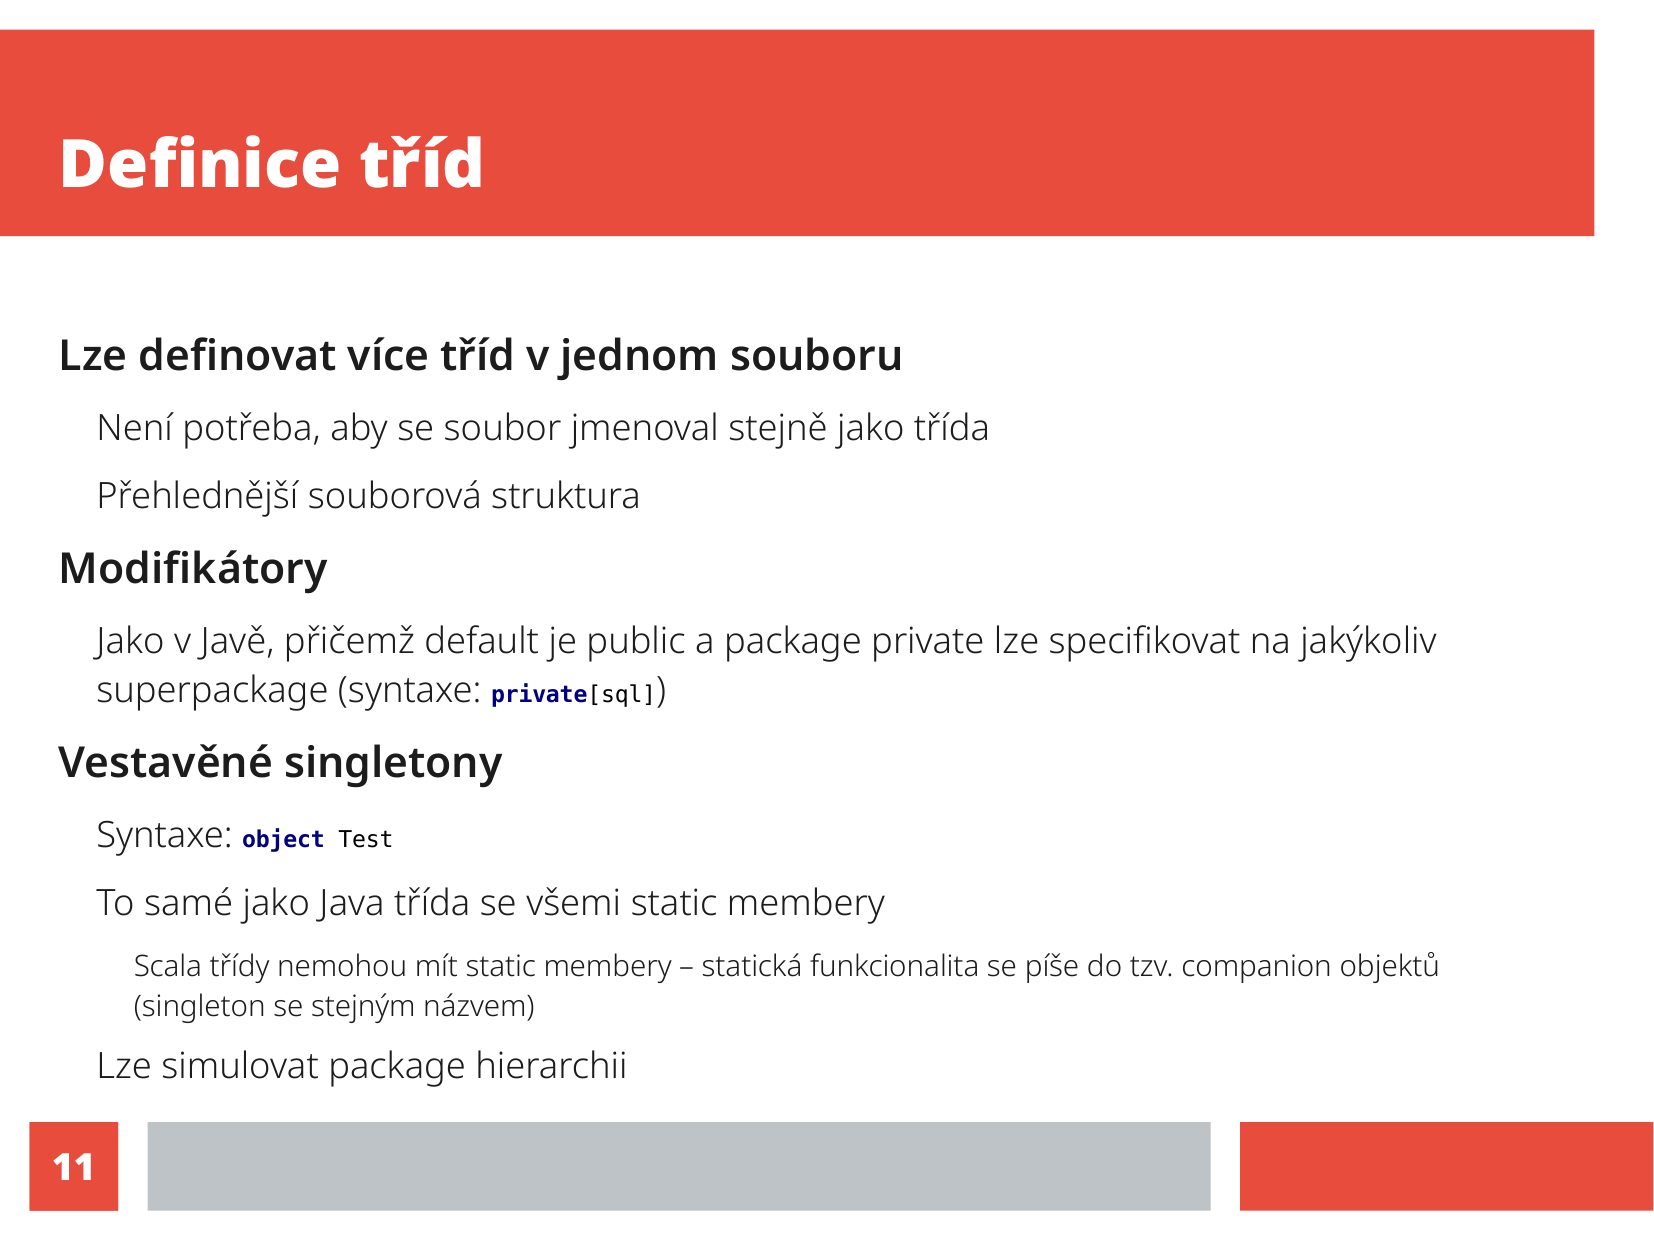

# Definice tříd
Lze definovat více tříd v jednom souboru
Není potřeba, aby se soubor jmenoval stejně jako třída
Přehlednější souborová struktura
Modifikátory
Jako v Javě, přičemž default je public a package private lze specifikovat na jakýkoliv superpackage (syntaxe: private[sql])
Vestavěné singletony
Syntaxe: object Test
To samé jako Java třída se všemi static membery
Scala třídy nemohou mít static membery – statická funkcionalita se píše do tzv. companion objektů (singleton se stejným názvem)
Lze simulovat package hierarchii
11